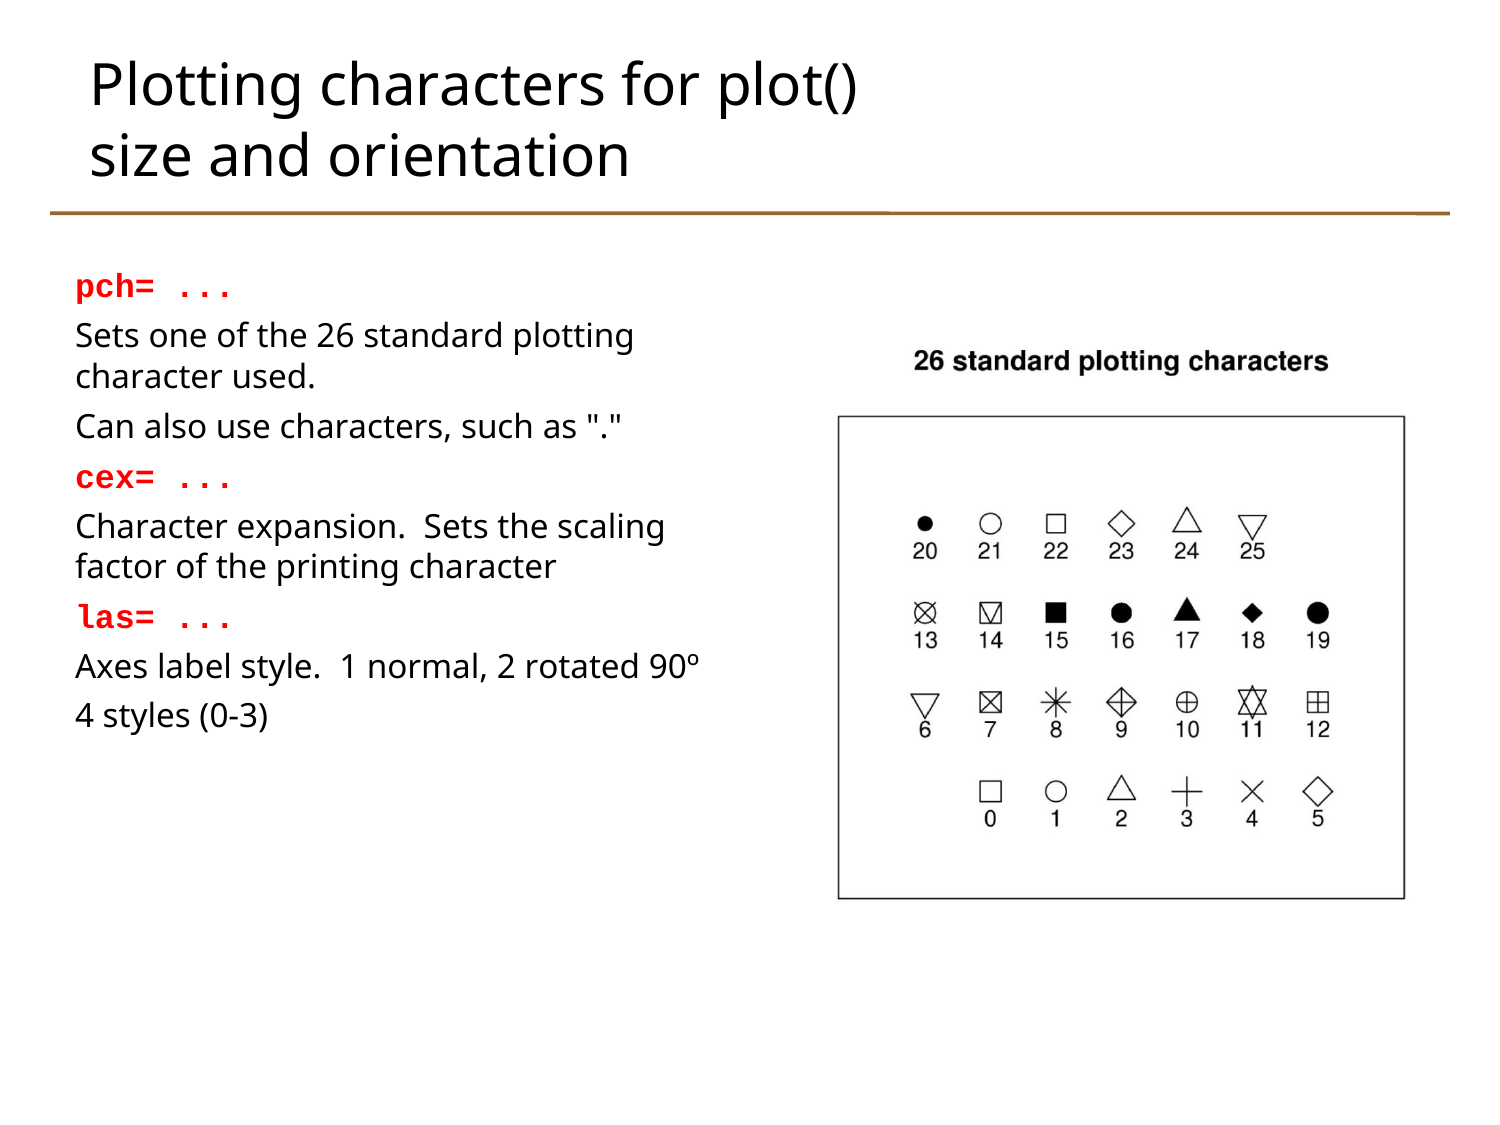

Plotting characters for plot()
size and orientation
pch= ...
Sets one of the 26 standard plotting character used.
Can also use characters, such as "."
cex= ...
Character expansion. Sets the scaling factor of the printing character
las= ...
Axes label style. 1 normal, 2 rotated 90º
4 styles (0-3)